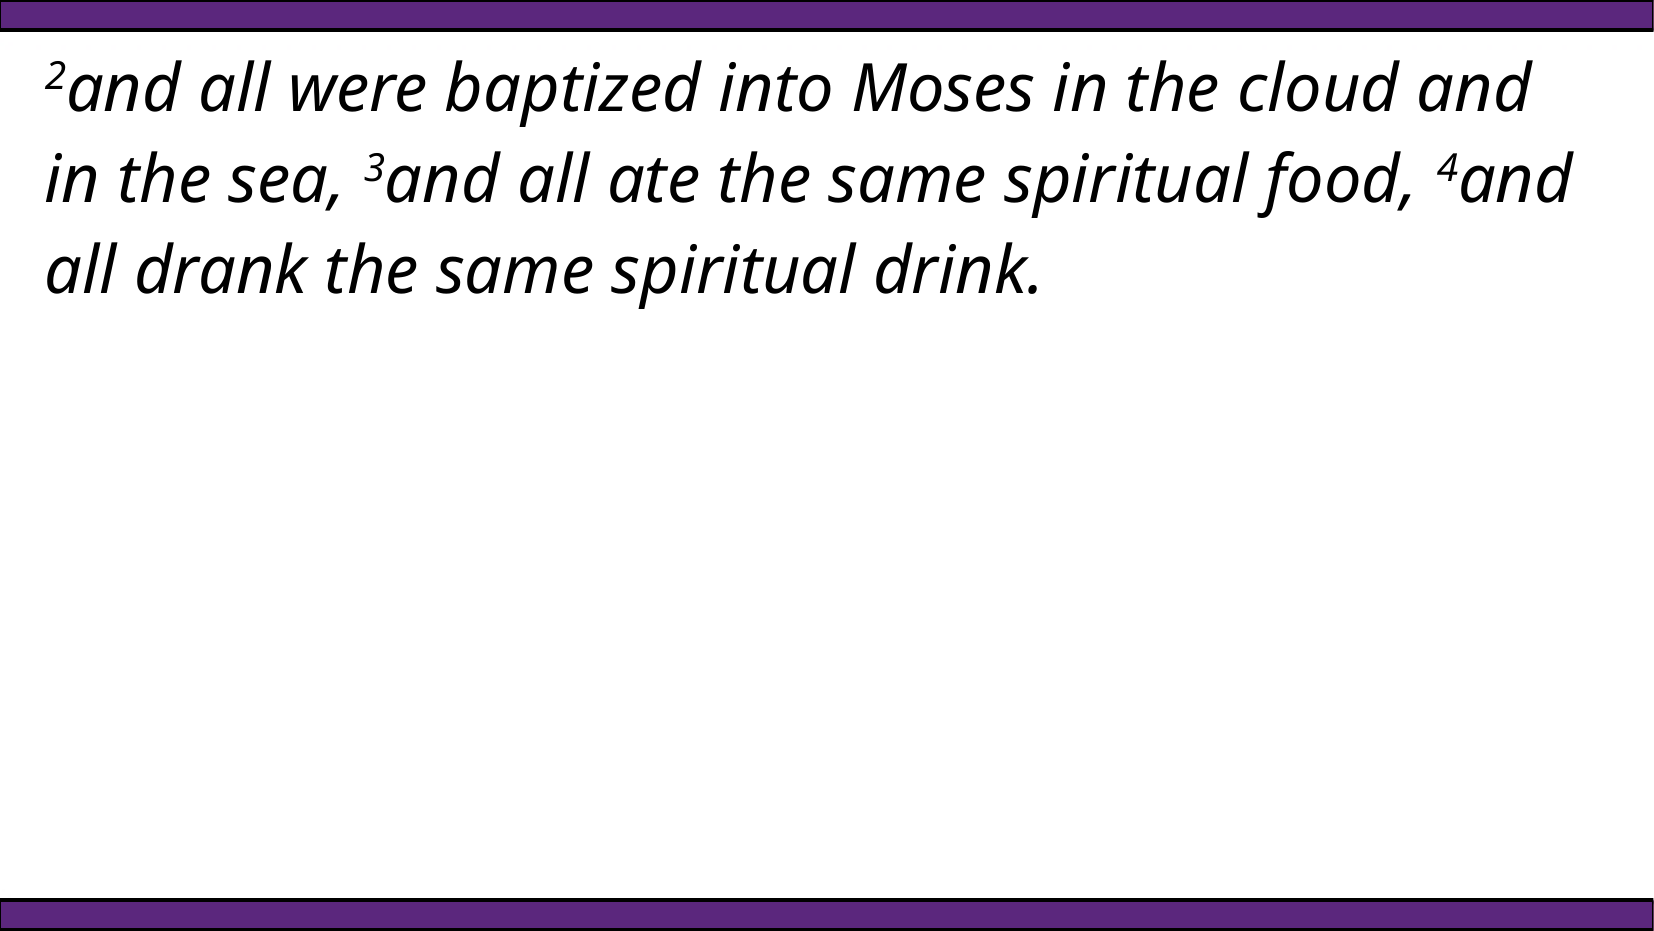

2and all were baptized into Moses in the cloud and in the sea, 3and all ate the same spiritual food, 4and all drank the same spiritual drink.